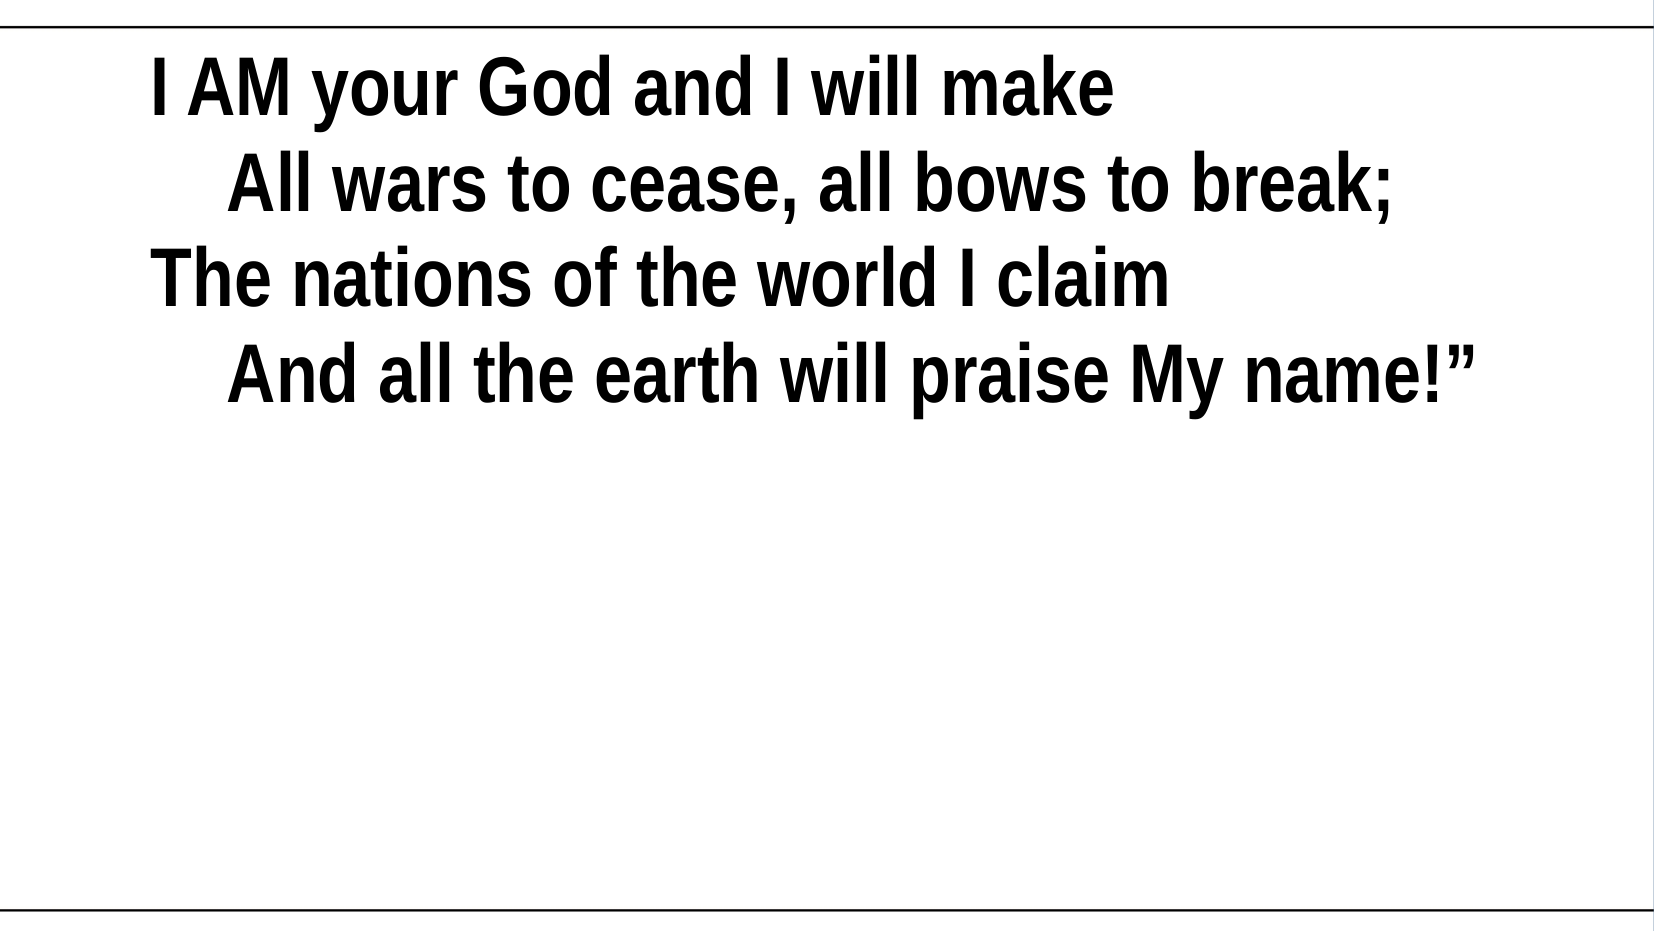

I AM your God and I will make
 All wars to cease, all bows to break;
 The nations of the world I claim
 And all the earth will praise My name!”